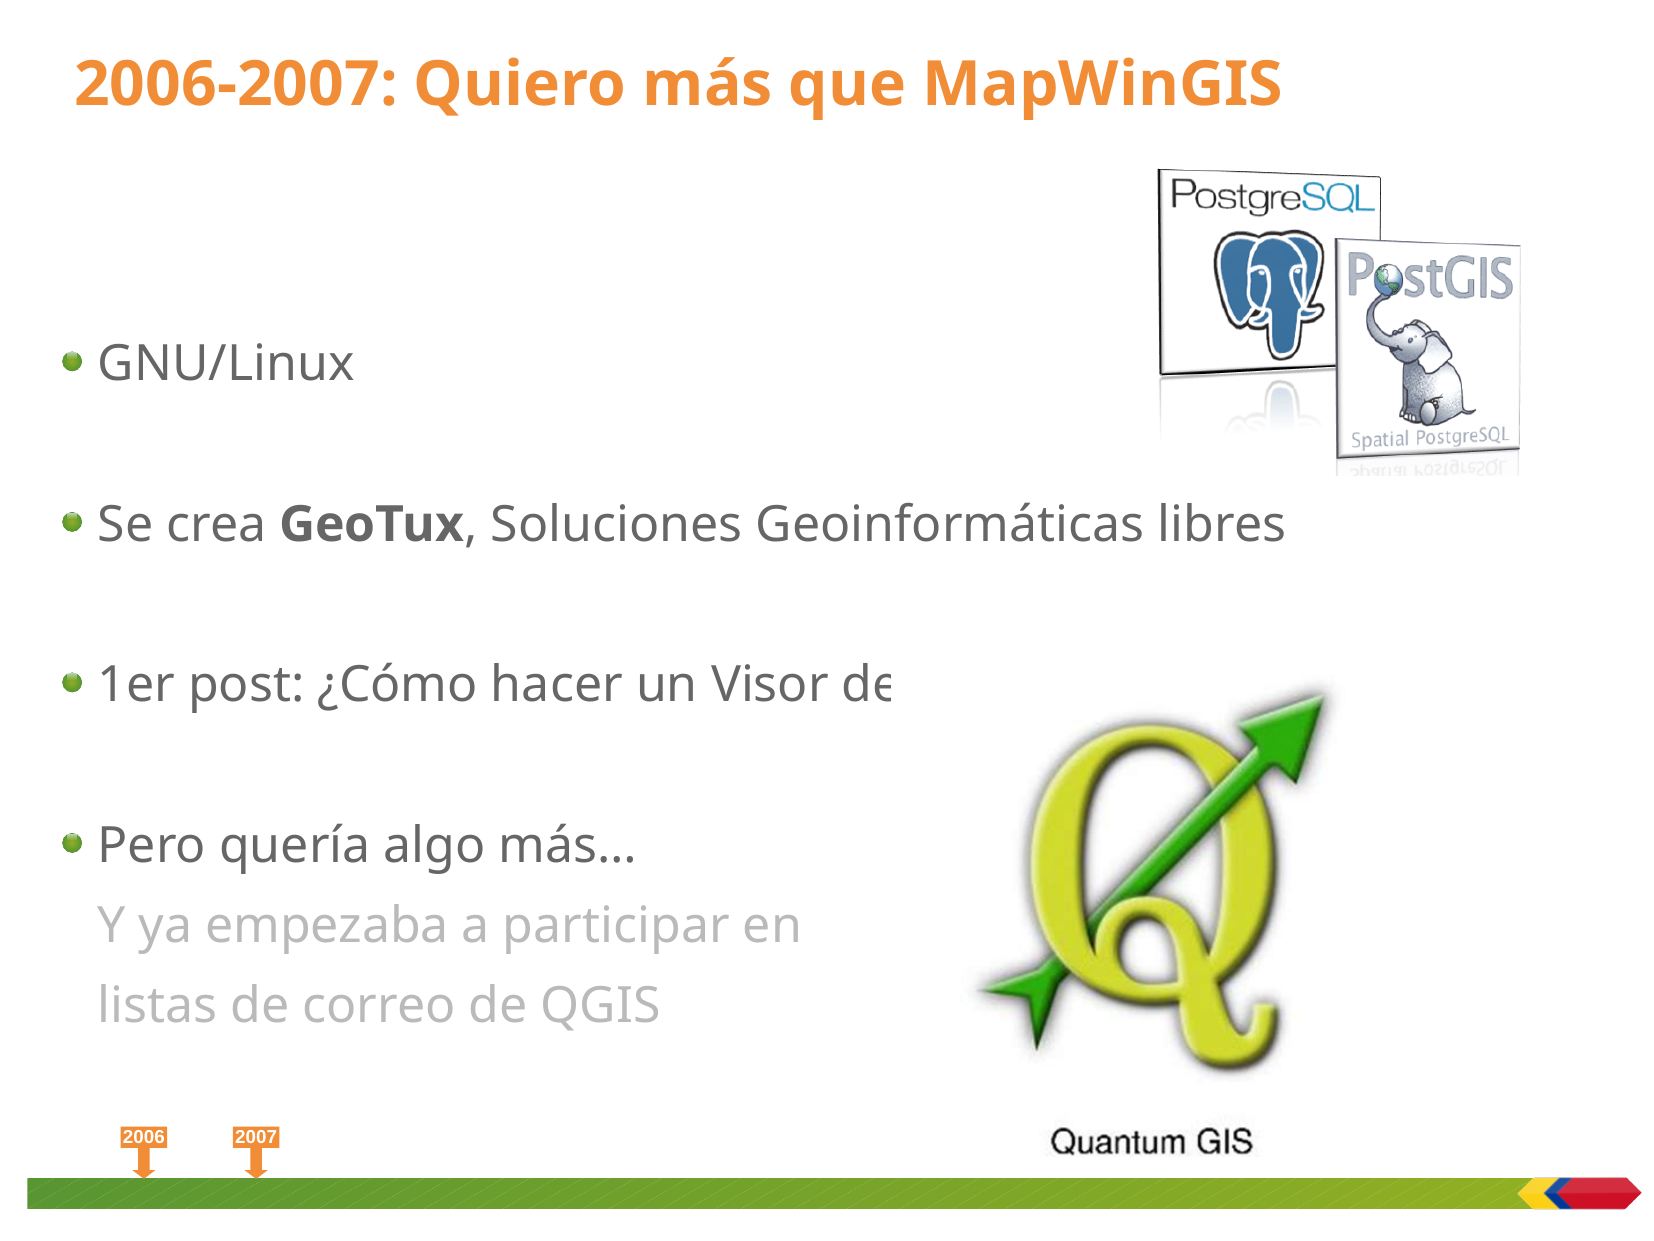

# 2006-2007: Quiero más que MapWinGIS
GNU/Linux
Se crea GeoTux, Soluciones Geoinformáticas libres
1er post: ¿Cómo hacer un Visor de SHP con MapWinGIS?
Pero quería algo más…
Y ya empezaba a participar en
listas de correo de QGIS
2006
2007